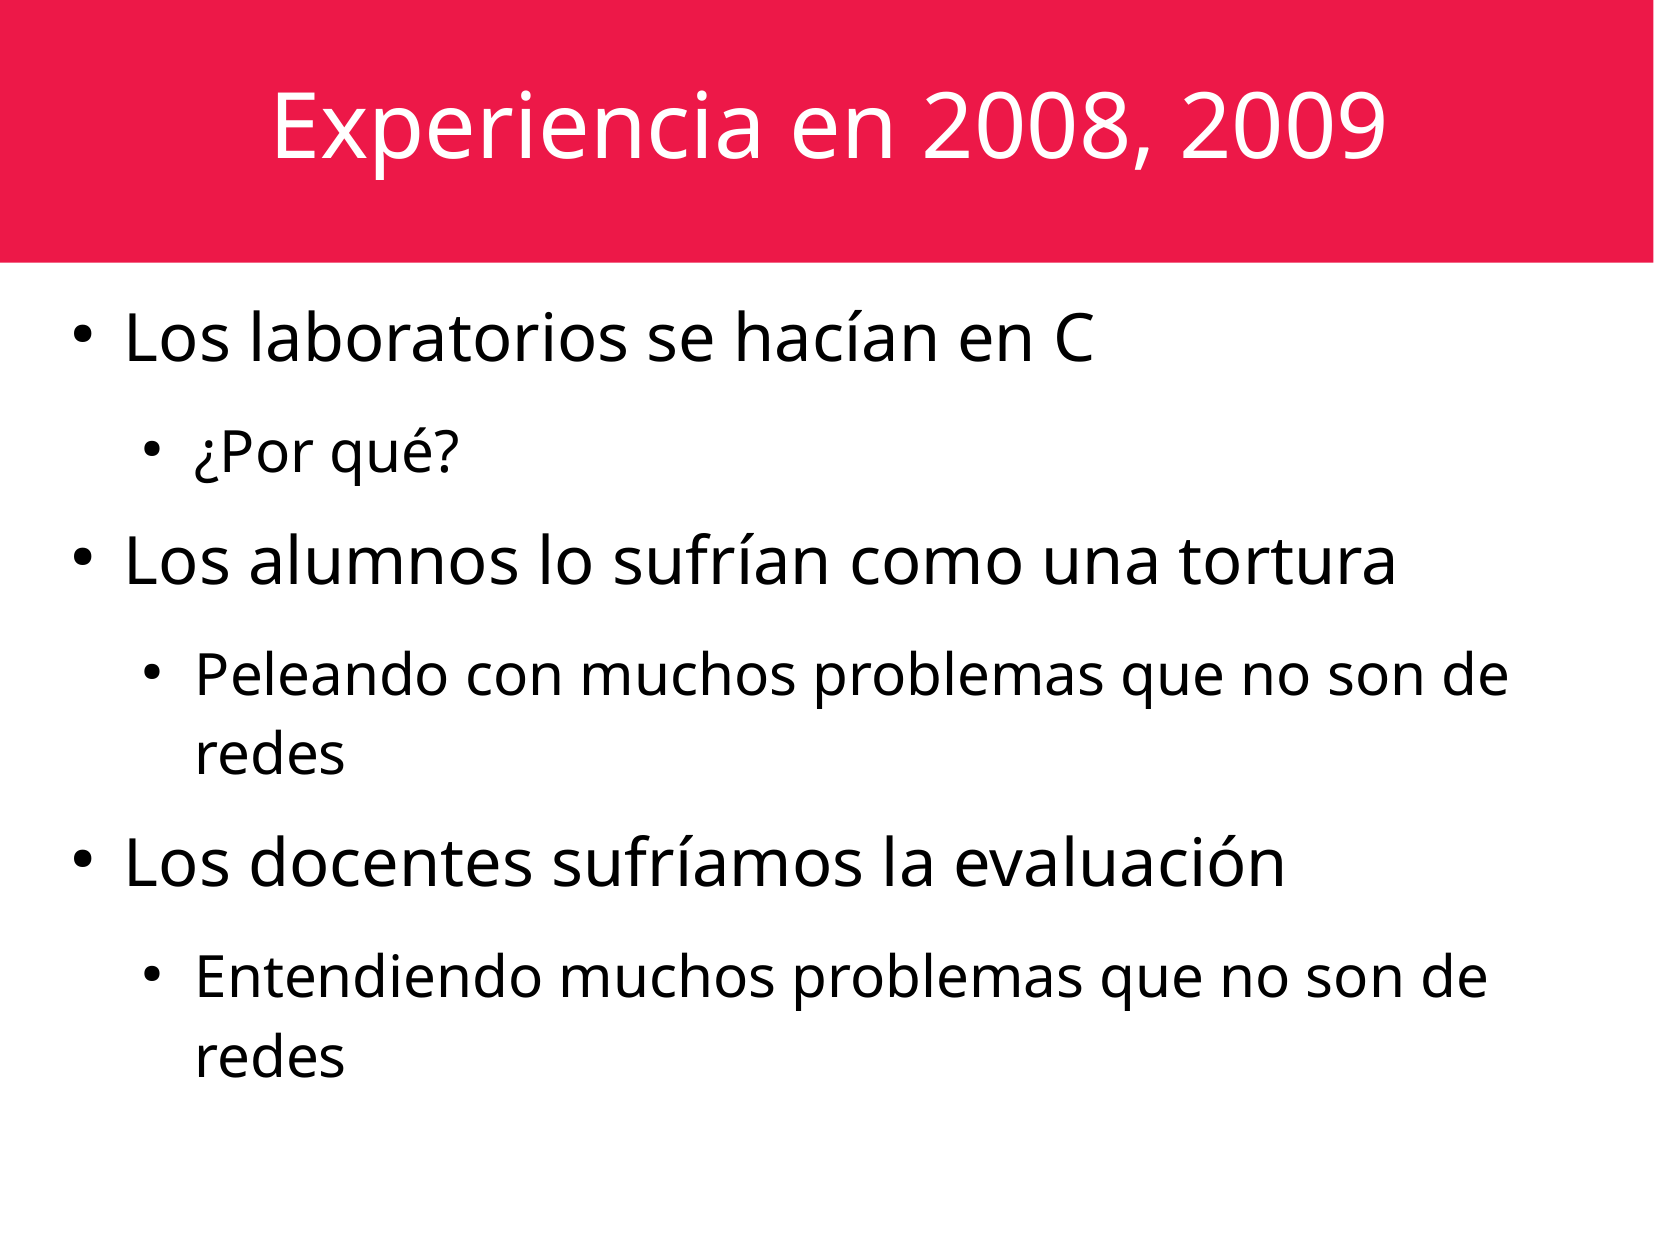

# Experiencia en 2008, 2009
Los laboratorios se hacían en C
¿Por qué?
Los alumnos lo sufrían como una tortura
Peleando con muchos problemas que no son de redes
Los docentes sufríamos la evaluación
Entendiendo muchos problemas que no son de redes